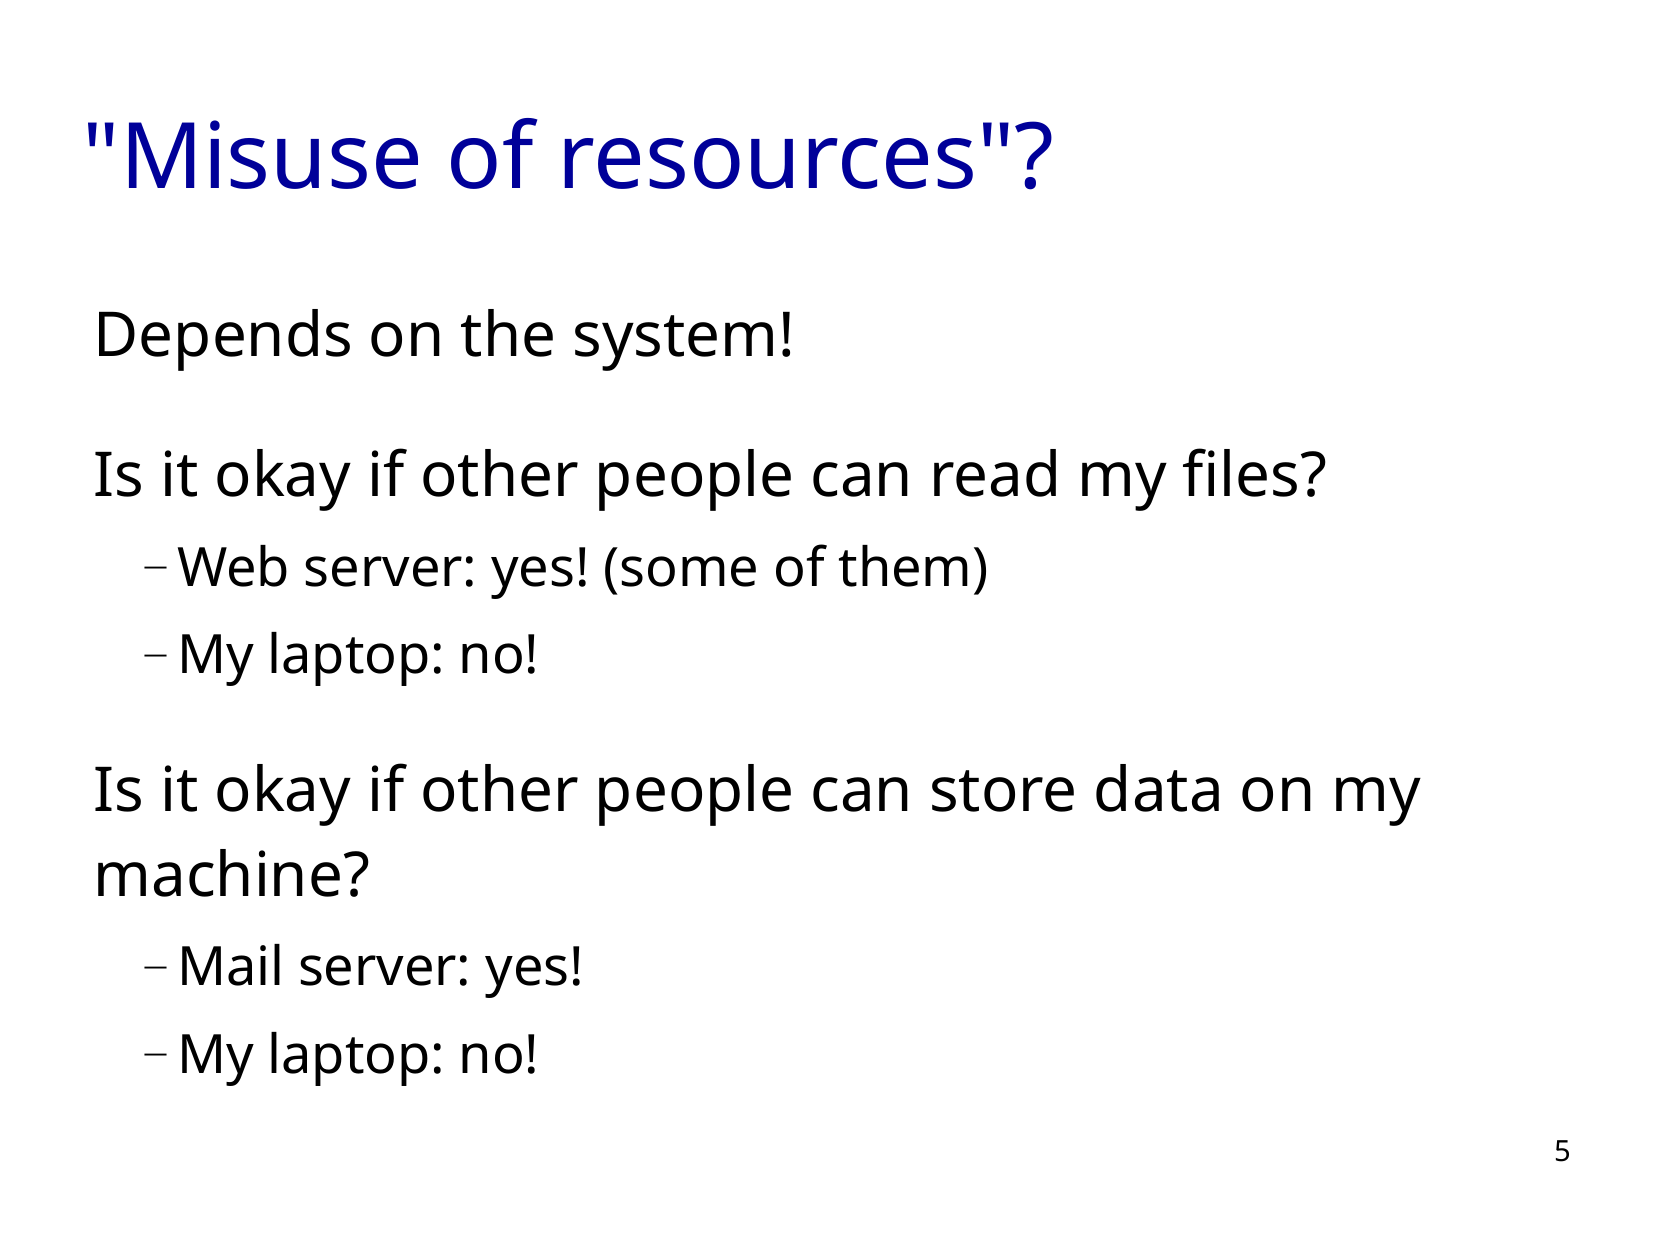

# "Misuse of resources"?
Depends on the system!
Is it okay if other people can read my files?
Web server: yes! (some of them)
My laptop: no!
Is it okay if other people can store data on my machine?
Mail server: yes!
My laptop: no!
5